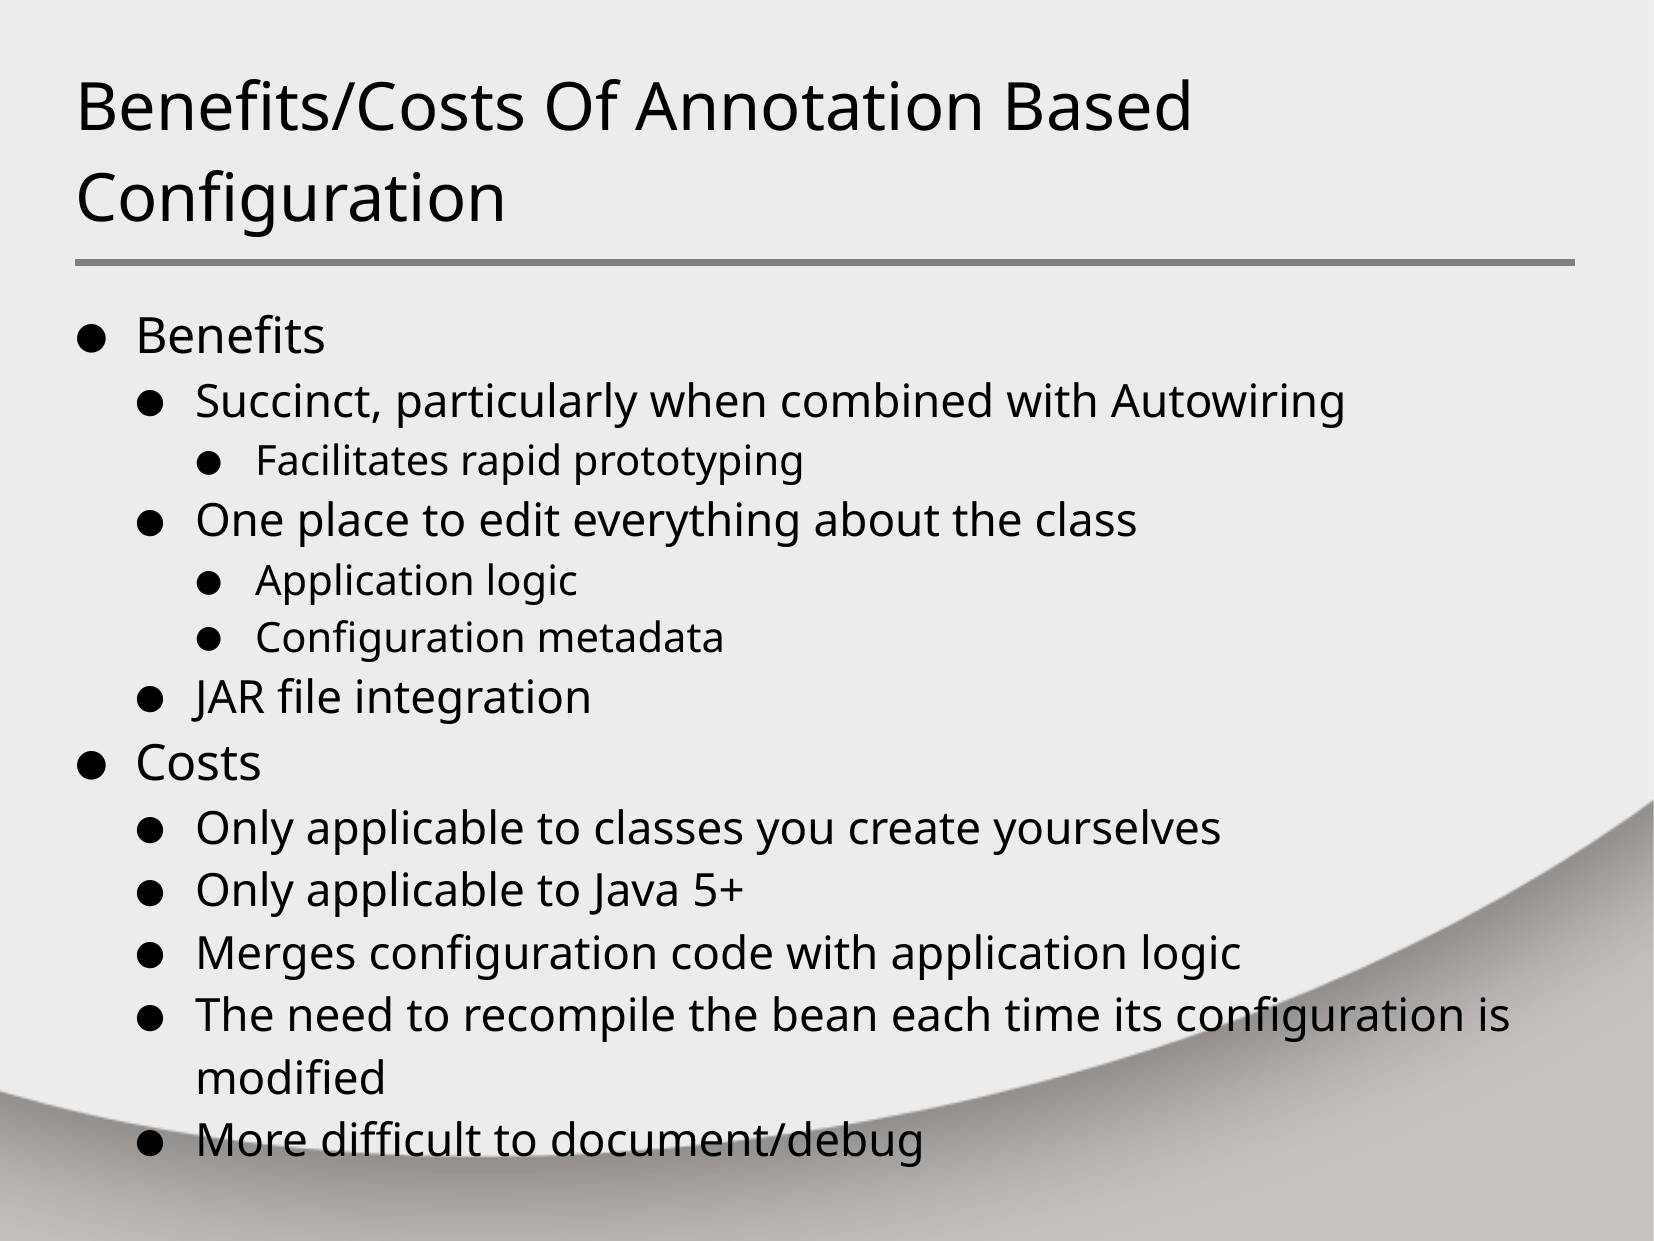

# Benefits/Costs Of Annotation Based Configuration
Benefits
Succinct, particularly when combined with Autowiring
Facilitates rapid prototyping
One place to edit everything about the class
Application logic
Configuration metadata
JAR file integration
Costs
Only applicable to classes you create yourselves
Only applicable to Java 5+
Merges configuration code with application logic
The need to recompile the bean each time its configuration is modified
More difficult to document/debug